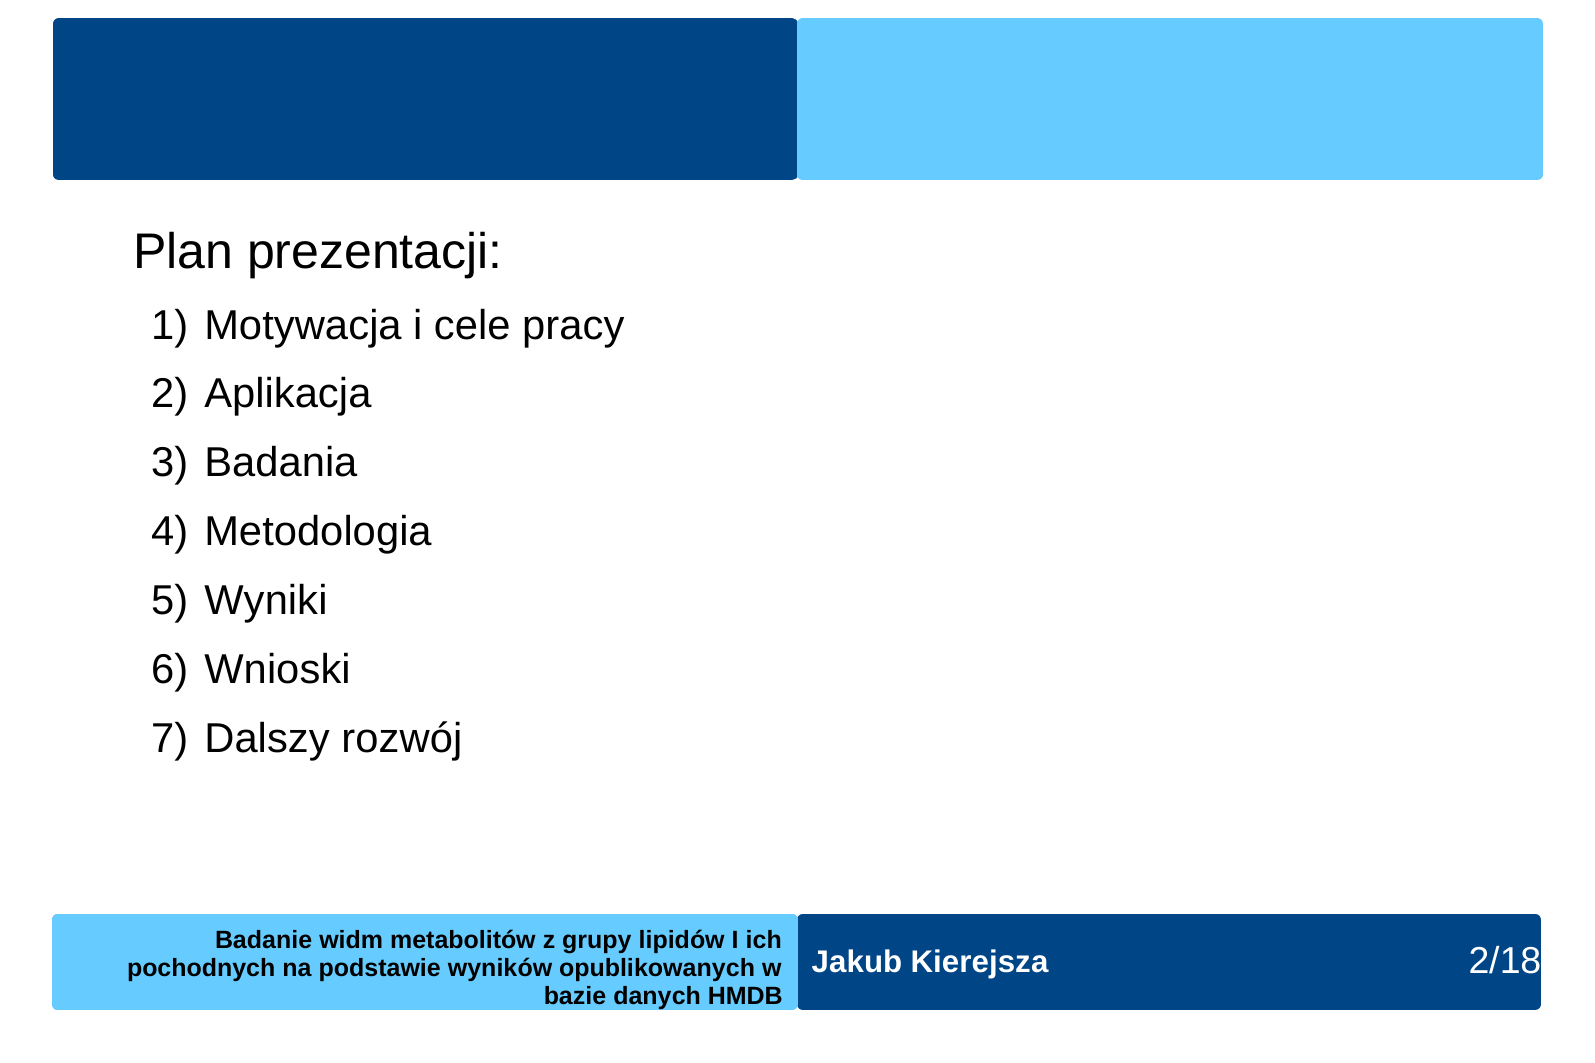

# Plan prezentacji:
Motywacja i cele pracy
Aplikacja
Badania
Metodologia
Wyniki
Wnioski
Dalszy rozwój
Jakub Kierejsza
Badanie widm metabolitów z grupy lipidów I ich pochodnych na podstawie wyników opublikowanych w bazie danych HMDB